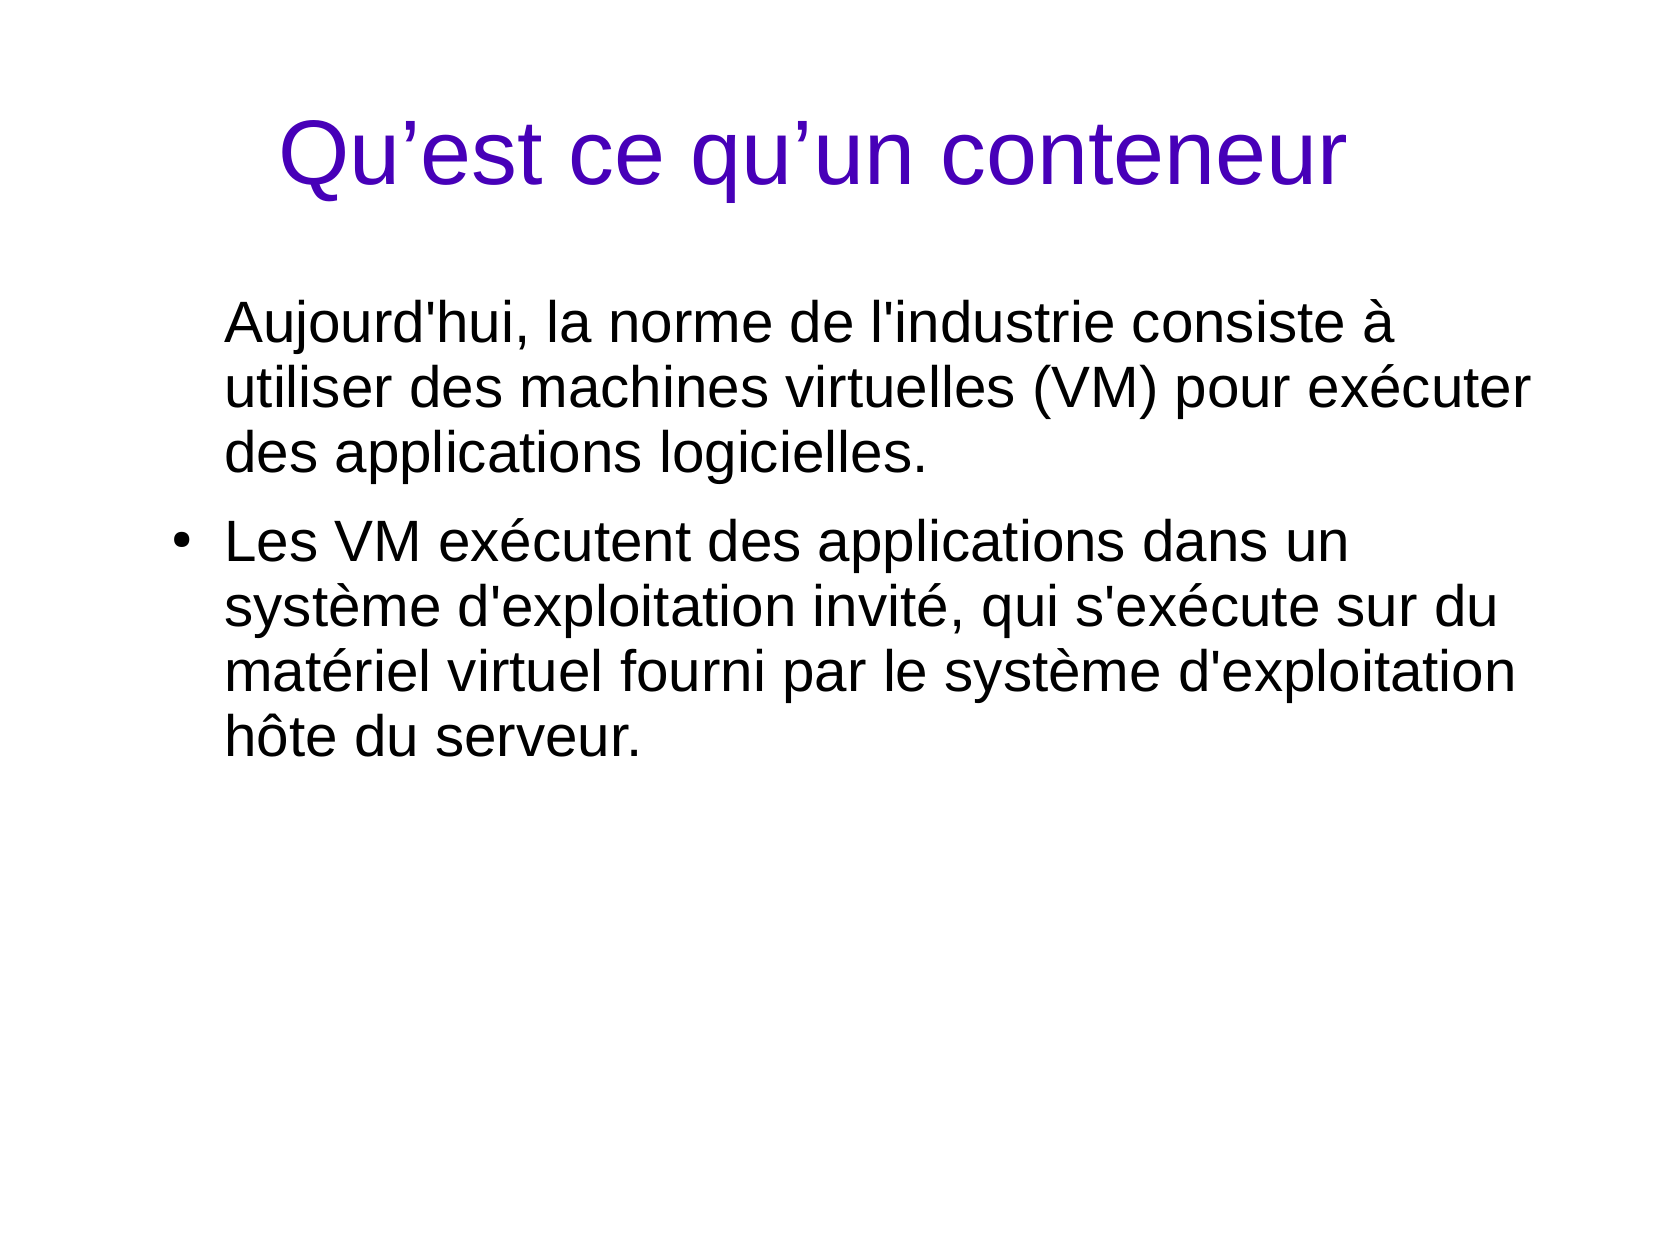

# Qu’est ce qu’un conteneur
Aujourd'hui, la norme de l'industrie consiste à utiliser des machines virtuelles (VM) pour exécuter des applications logicielles.
Les VM exécutent des applications dans un système d'exploitation invité, qui s'exécute sur du matériel virtuel fourni par le système d'exploitation hôte du serveur.